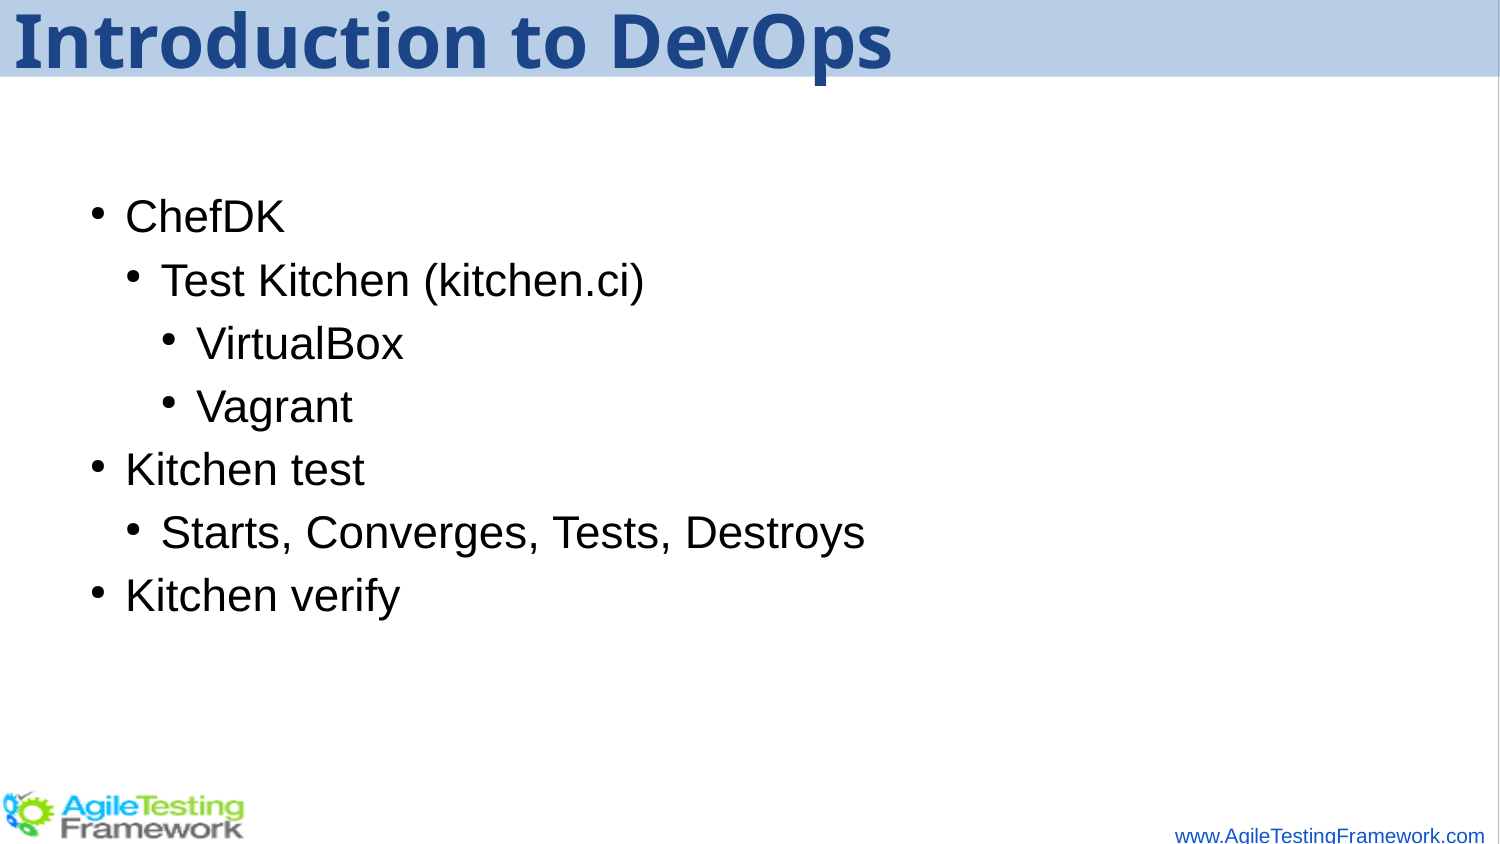

Introduction to DevOps
ChefDK
Test Kitchen (kitchen.ci)
VirtualBox
Vagrant
Kitchen test
Starts, Converges, Tests, Destroys
Kitchen verify
www.AgileTestingFramework.com